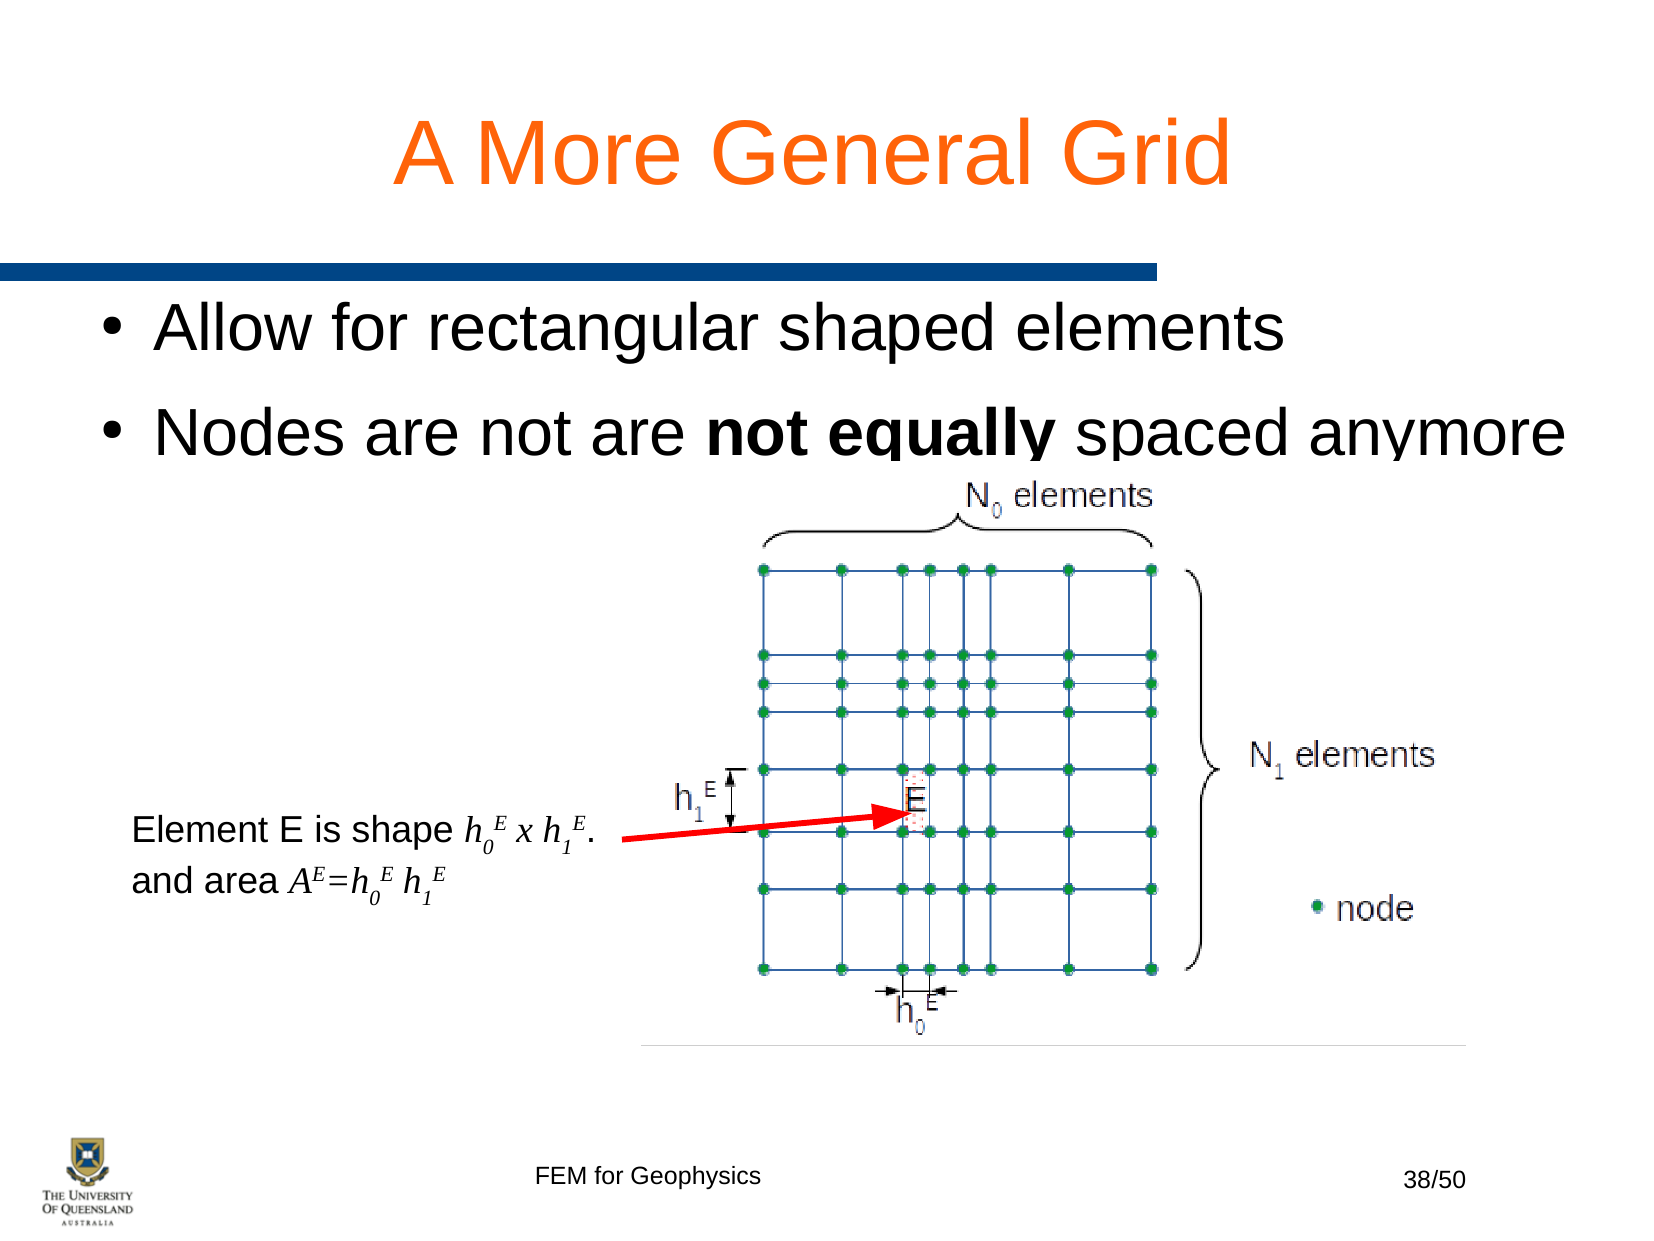

# A More General Grid
Allow for rectangular shaped elements
Nodes are not are not equally spaced anymore
Element E is shape h0E x h1E.
and area AE=h0E h1E